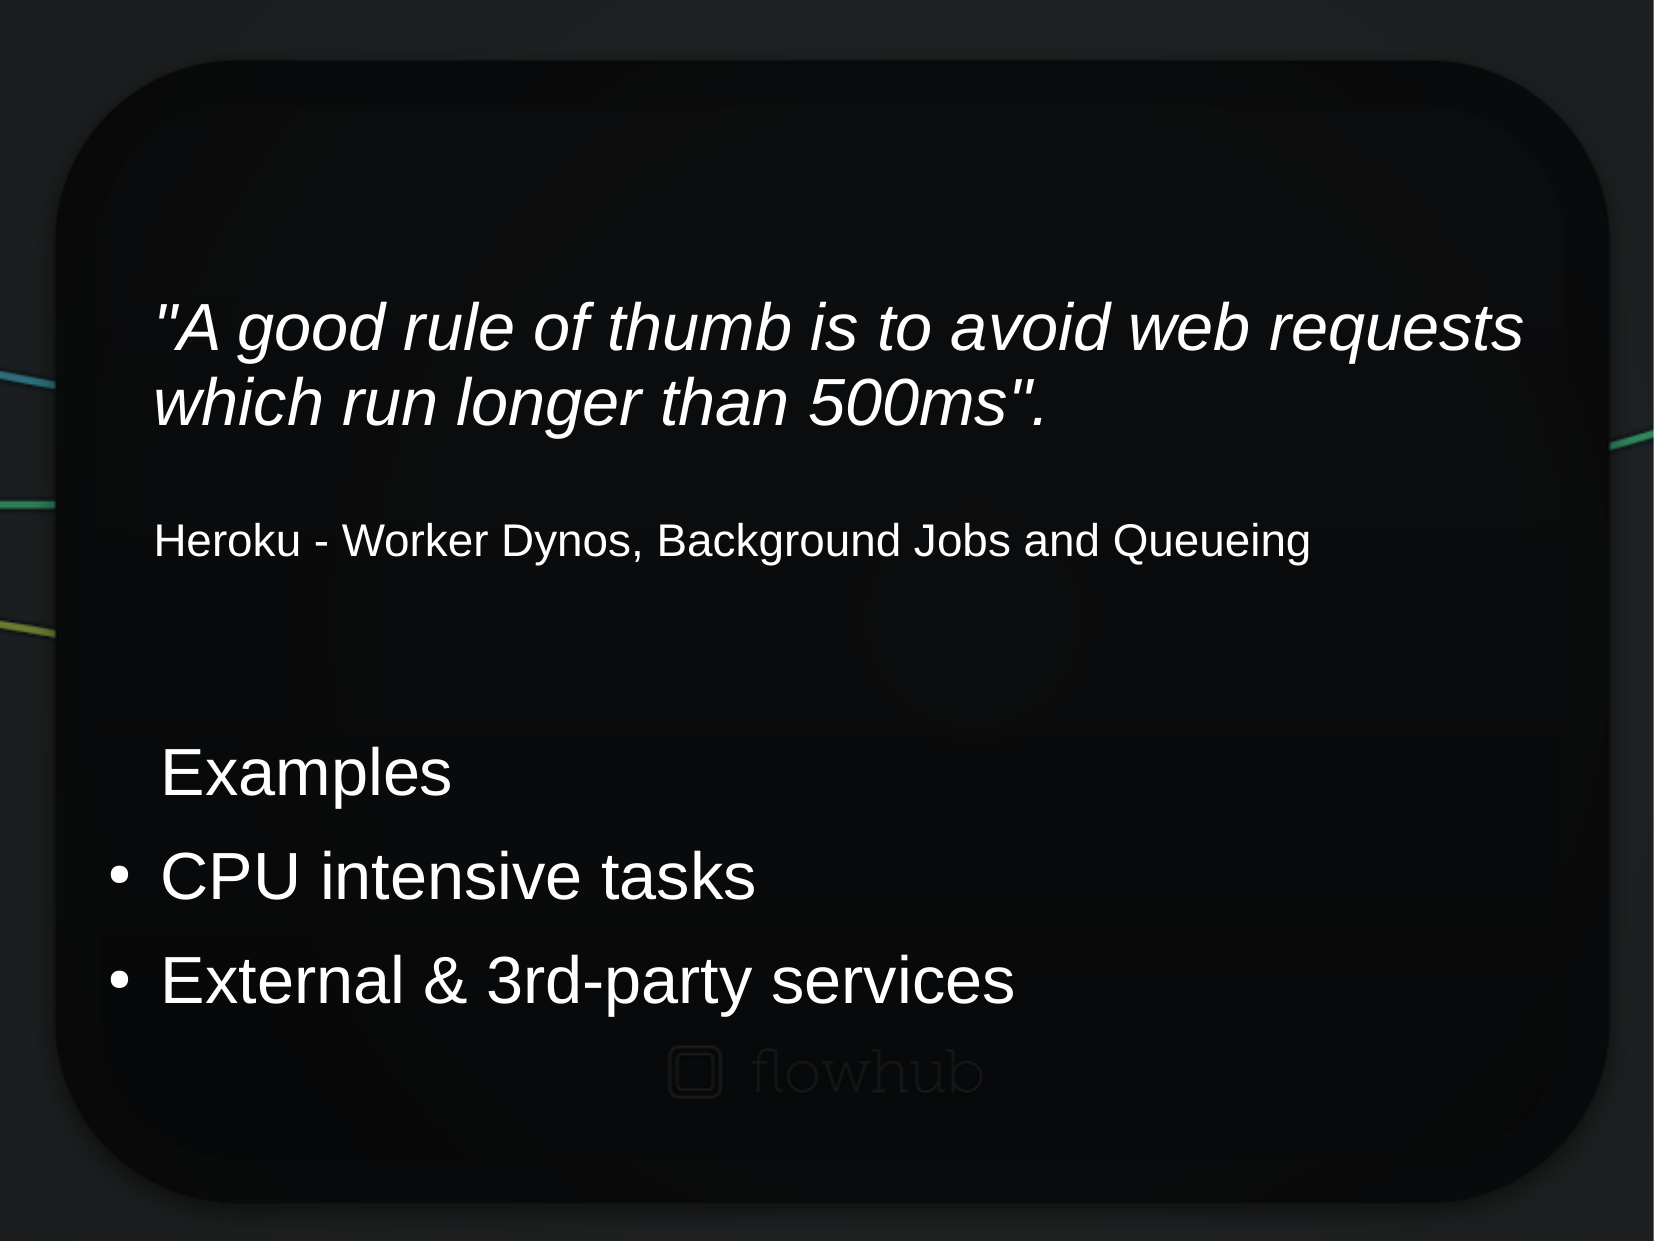

# "A good rule of thumb is to avoid web requests which run longer than 500ms". Heroku - Worker Dynos, Background Jobs and Queueing
Examples
CPU intensive tasks
External & 3rd-party services